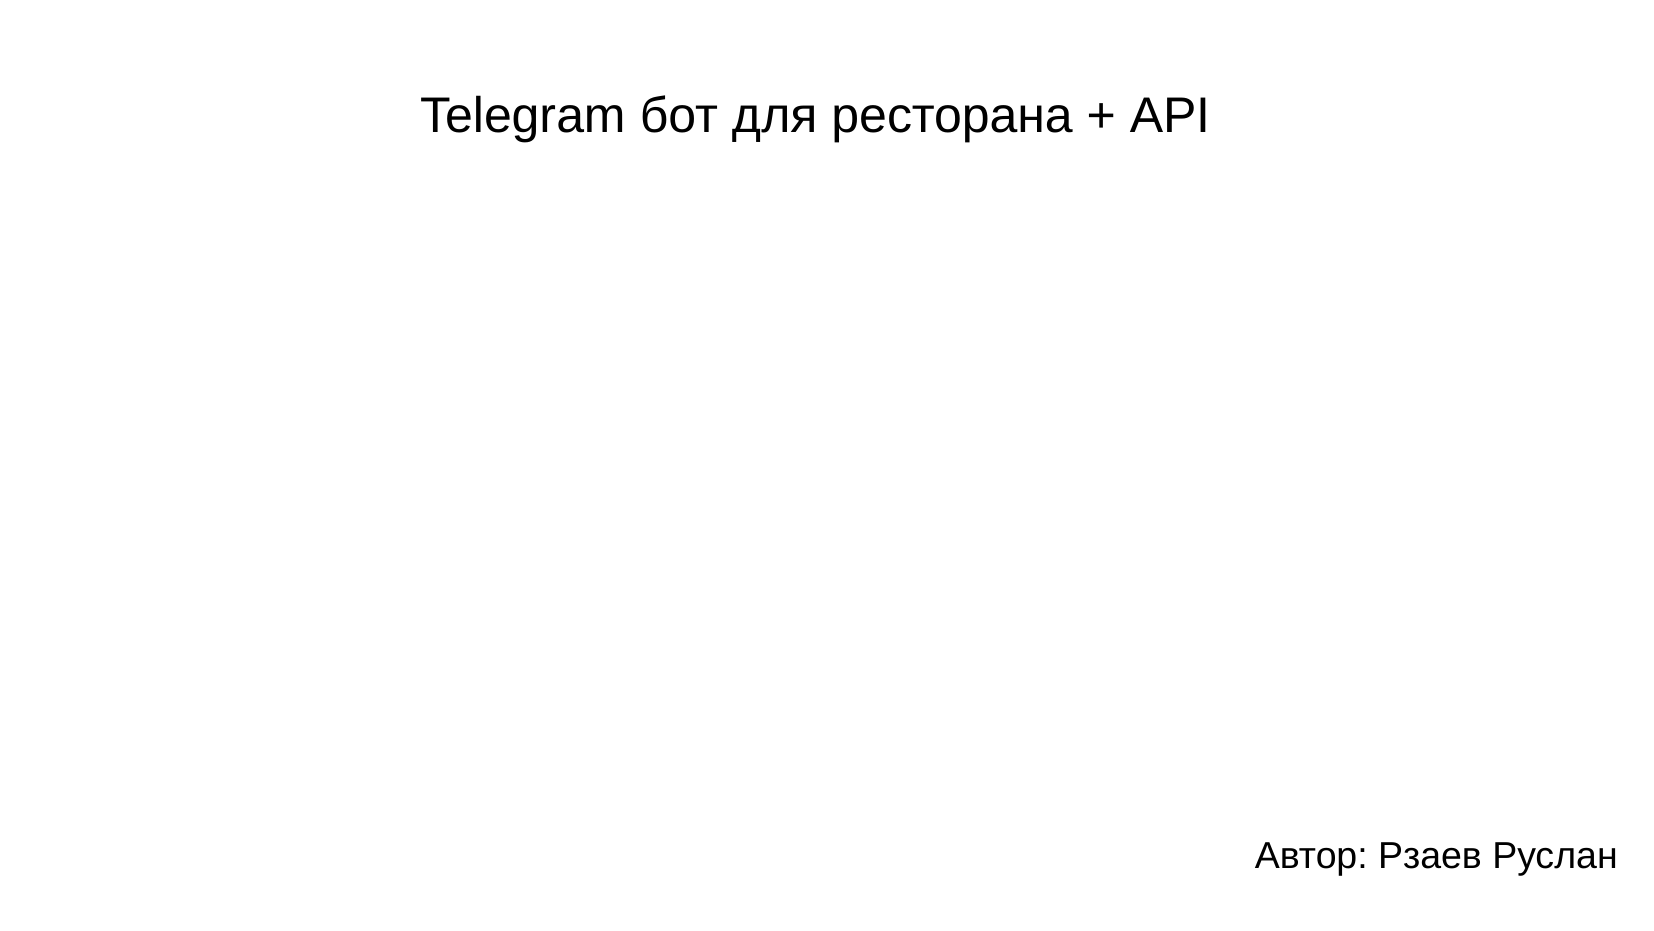

Telegram бот для ресторана + API
Автор: Рзаев Руслан